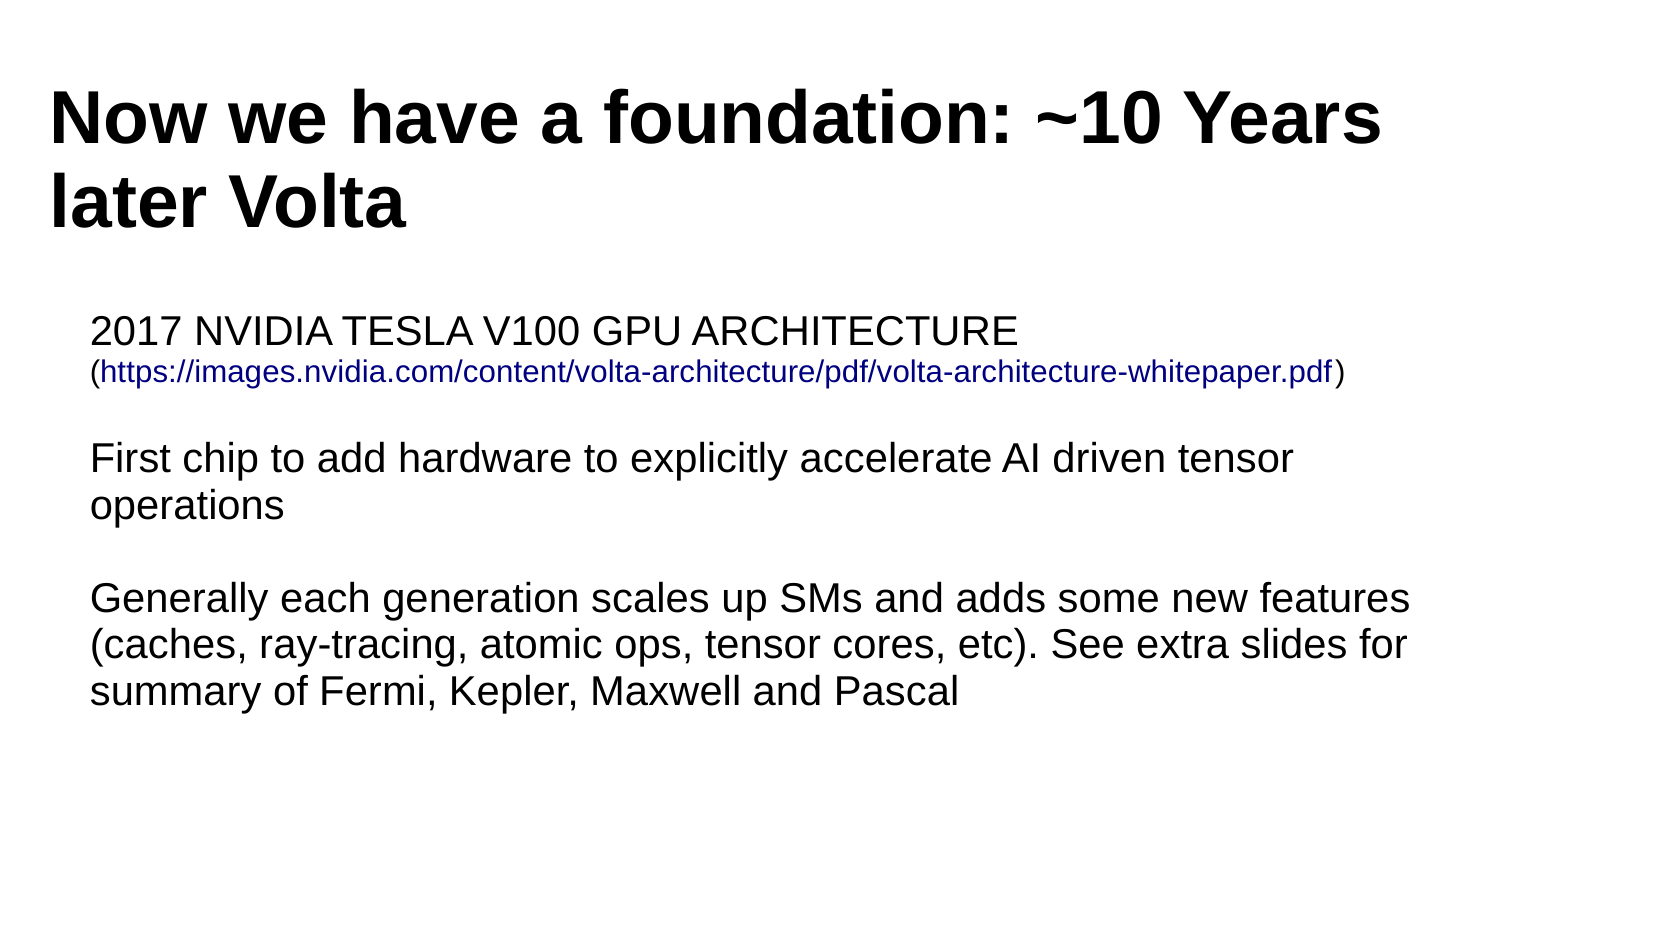

# Now we have a foundation: ~10 Years later Volta
2017 NVIDIA TESLA V100 GPU ARCHITECTURE
(https://images.nvidia.com/content/volta-architecture/pdf/volta-architecture-whitepaper.pdf)
First chip to add hardware to explicitly accelerate AI driven tensor operations
Generally each generation scales up SMs and adds some new features (caches, ray-tracing, atomic ops, tensor cores, etc). See extra slides for summary of Fermi, Kepler, Maxwell and Pascal